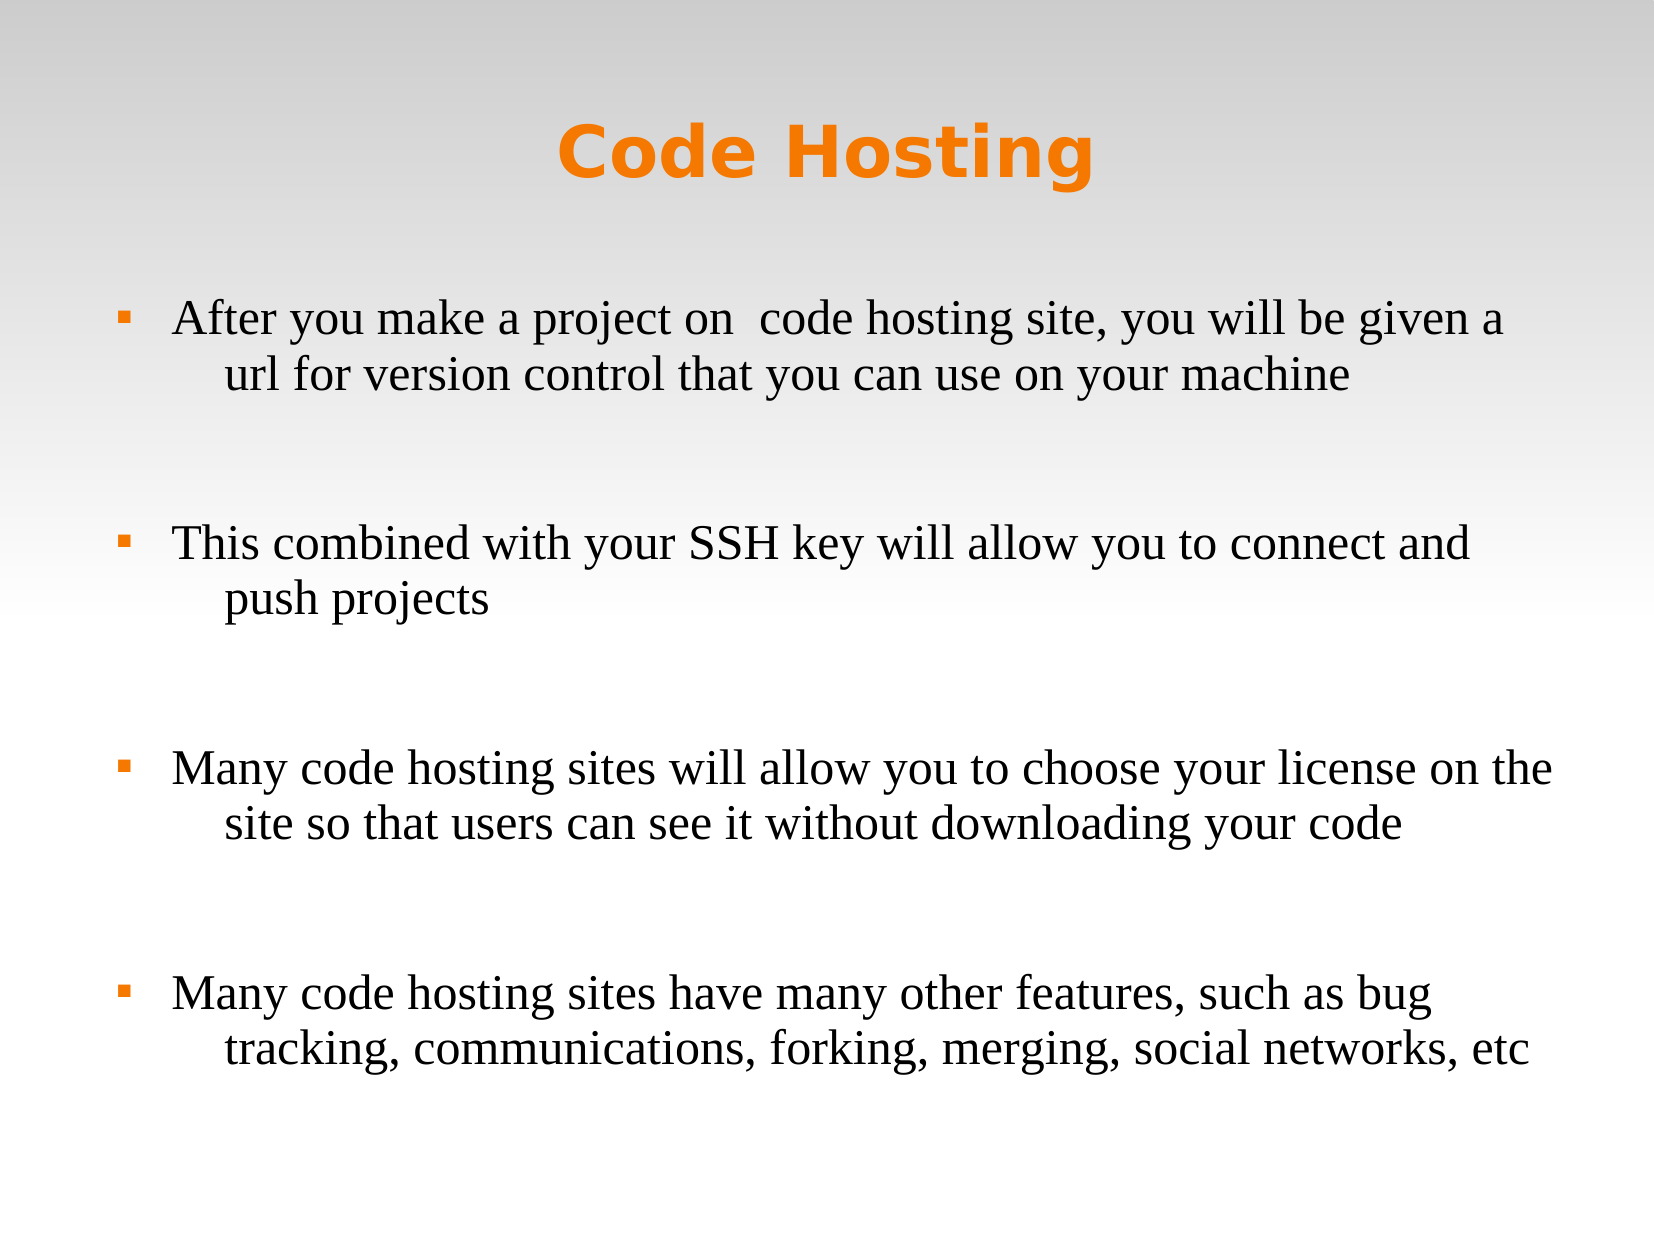

# Code Hosting
After you make a project on code hosting site, you will be given a url for version control that you can use on your machine
This combined with your SSH key will allow you to connect and push projects
Many code hosting sites will allow you to choose your license on the site so that users can see it without downloading your code
Many code hosting sites have many other features, such as bug tracking, communications, forking, merging, social networks, etc